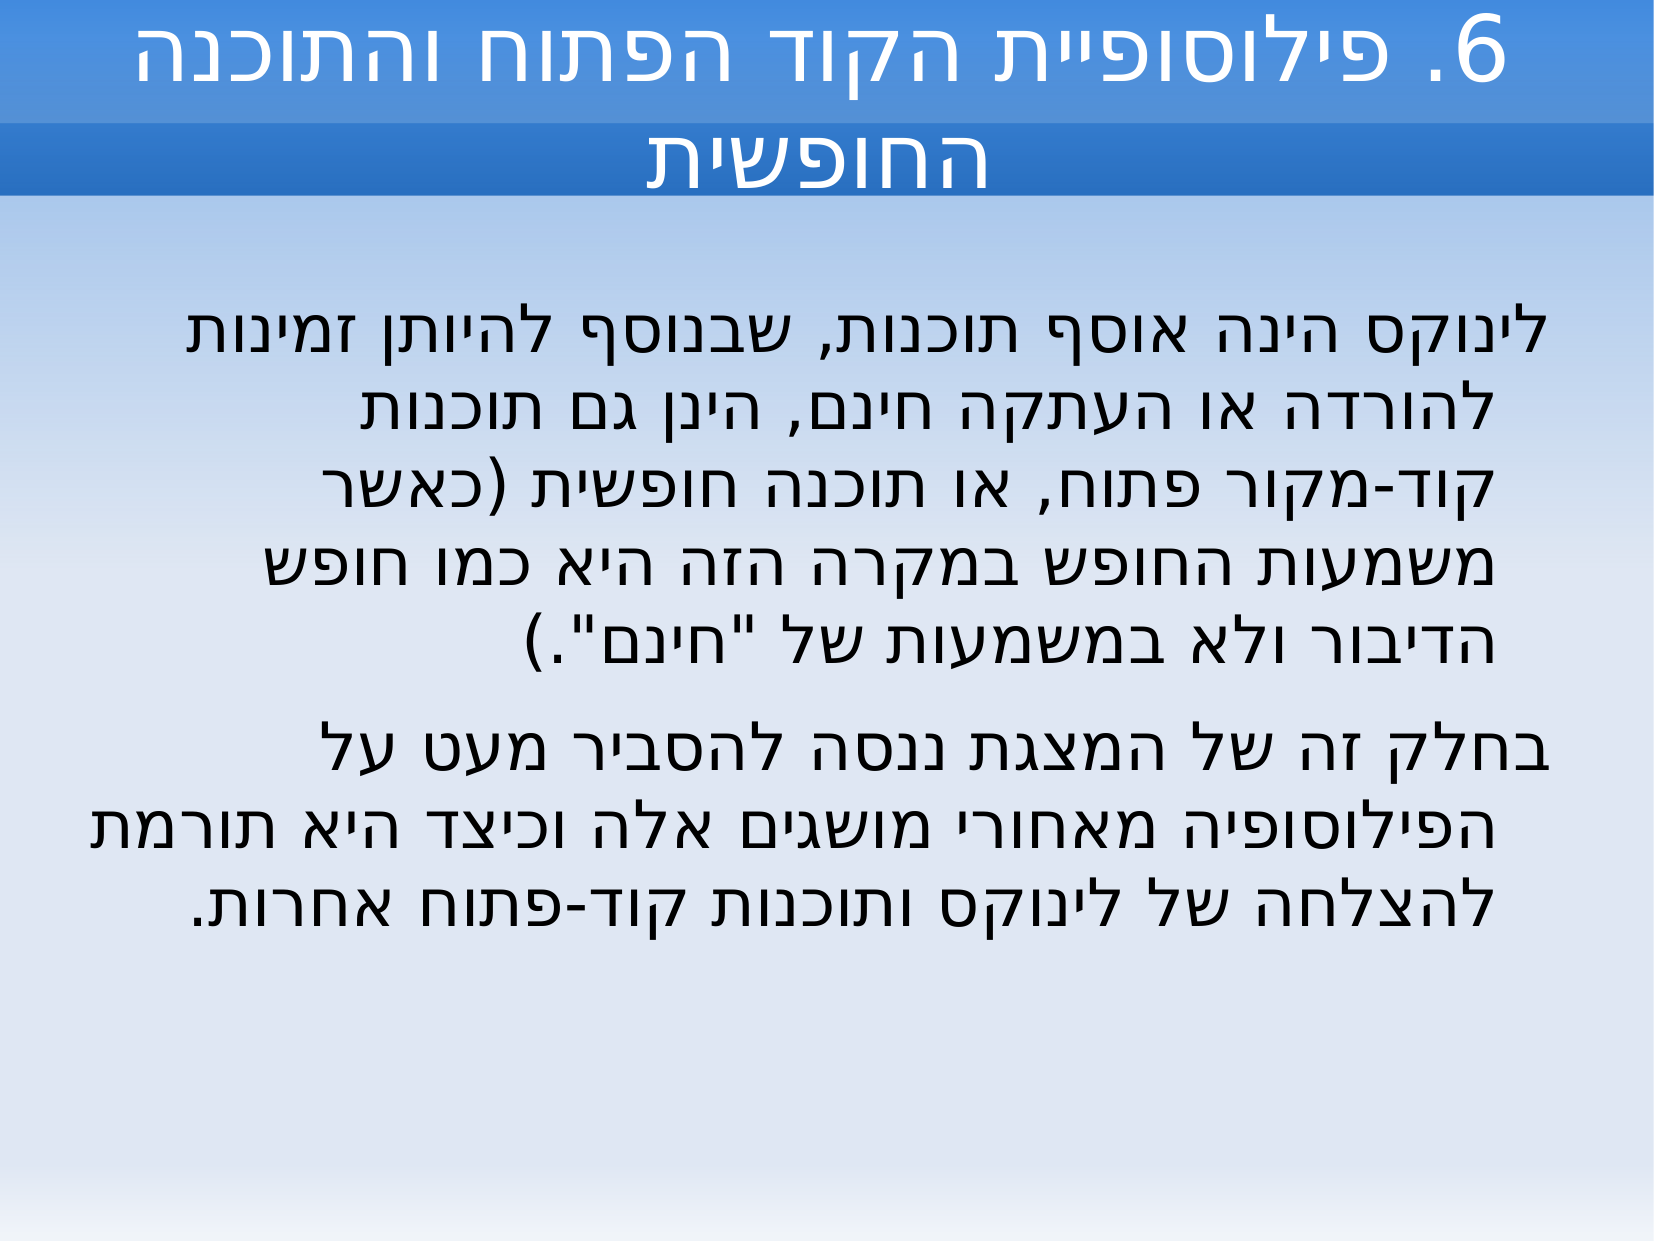

# 6. פילוסופיית הקוד הפתוח והתוכנה החופשית
לינוקס הינה אוסף תוכנות, שבנוסף להיותן זמינות להורדה או העתקה חינם, הינן גם תוכנות קוד-מקור פתוח, או תוכנה חופשית (כאשר משמעות החופש במקרה הזה היא כמו חופש הדיבור ולא במשמעות של "חינם".)
בחלק זה של המצגת ננסה להסביר מעט על הפילוסופיה מאחורי מושגים אלה וכיצד היא תורמת להצלחה של לינוקס ותוכנות קוד-פתוח אחרות.